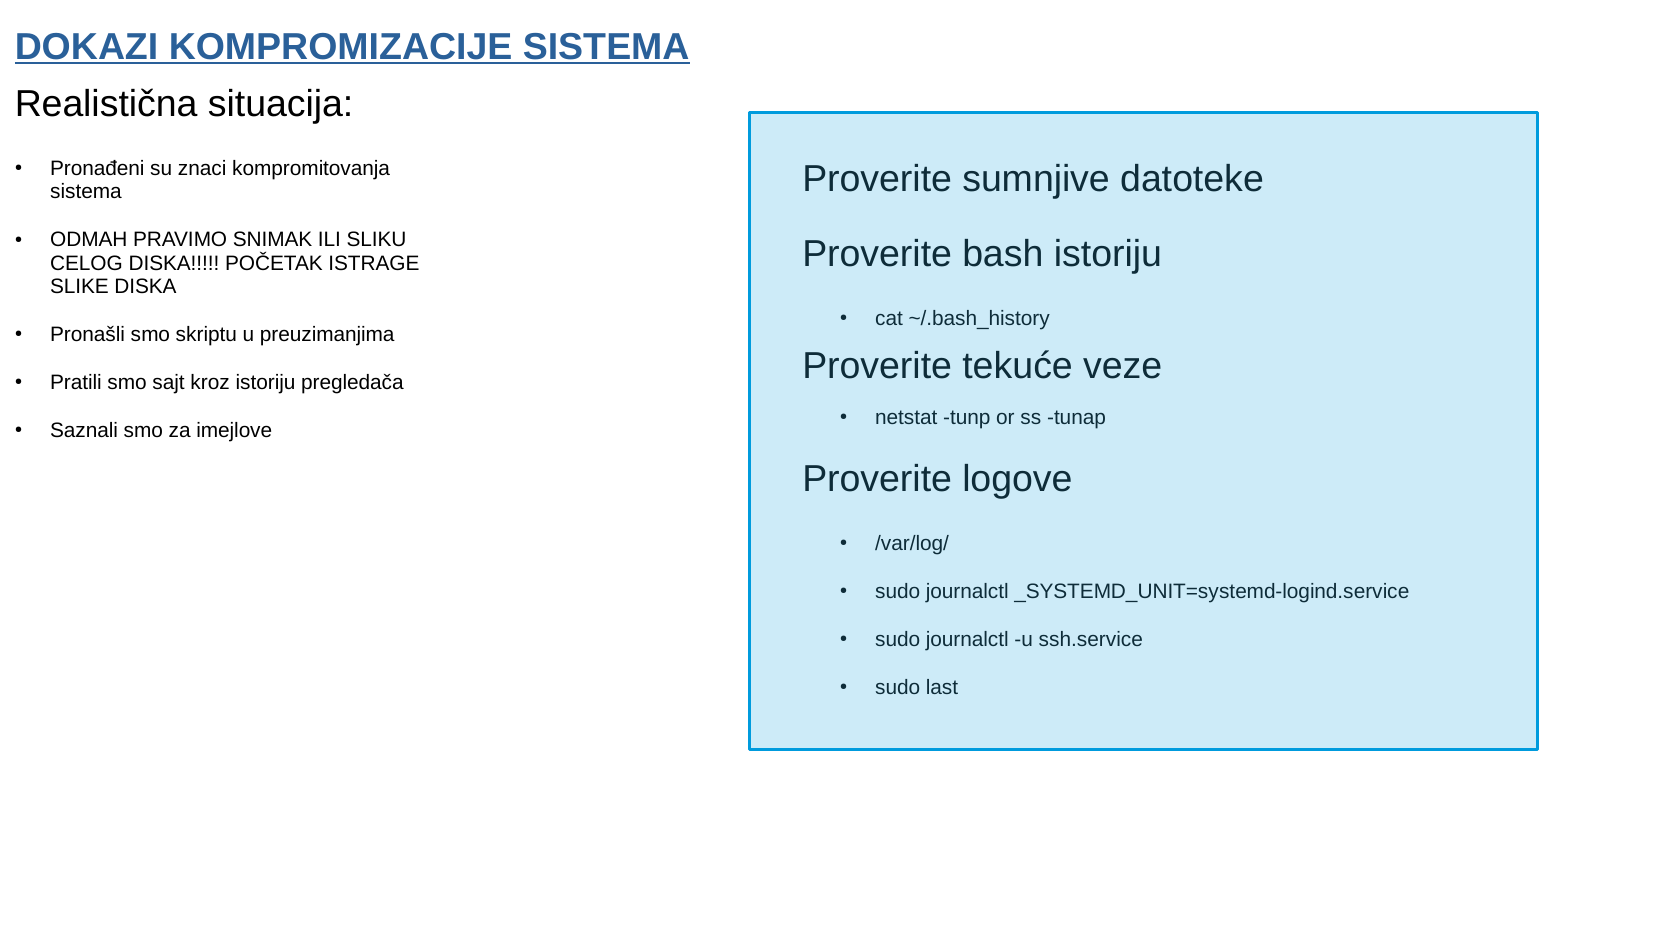

DOKAZI KOMPROMIZACIJE SISTEMA
Realistična situacija:
Pronađeni su znaci kompromitovanja sistema
ODMAH PRAVIMO SNIMAK ILI SLIKU CELOG DISKA!!!!! POČETAK ISTRAGE SLIKE DISKA
Pronašli smo skriptu u preuzimanjima
Pratili smo sajt kroz istoriju pregledača
Saznali smo za imejlove
Proverite sumnjive datoteke
Proverite bash istoriju
cat ~/.bash_history
Proverite tekuće veze
netstat -tunp or ss -tunap
Proverite logove
/var/log/
sudo journalctl _SYSTEMD_UNIT=systemd-logind.service
sudo journalctl -u ssh.service
sudo last
13